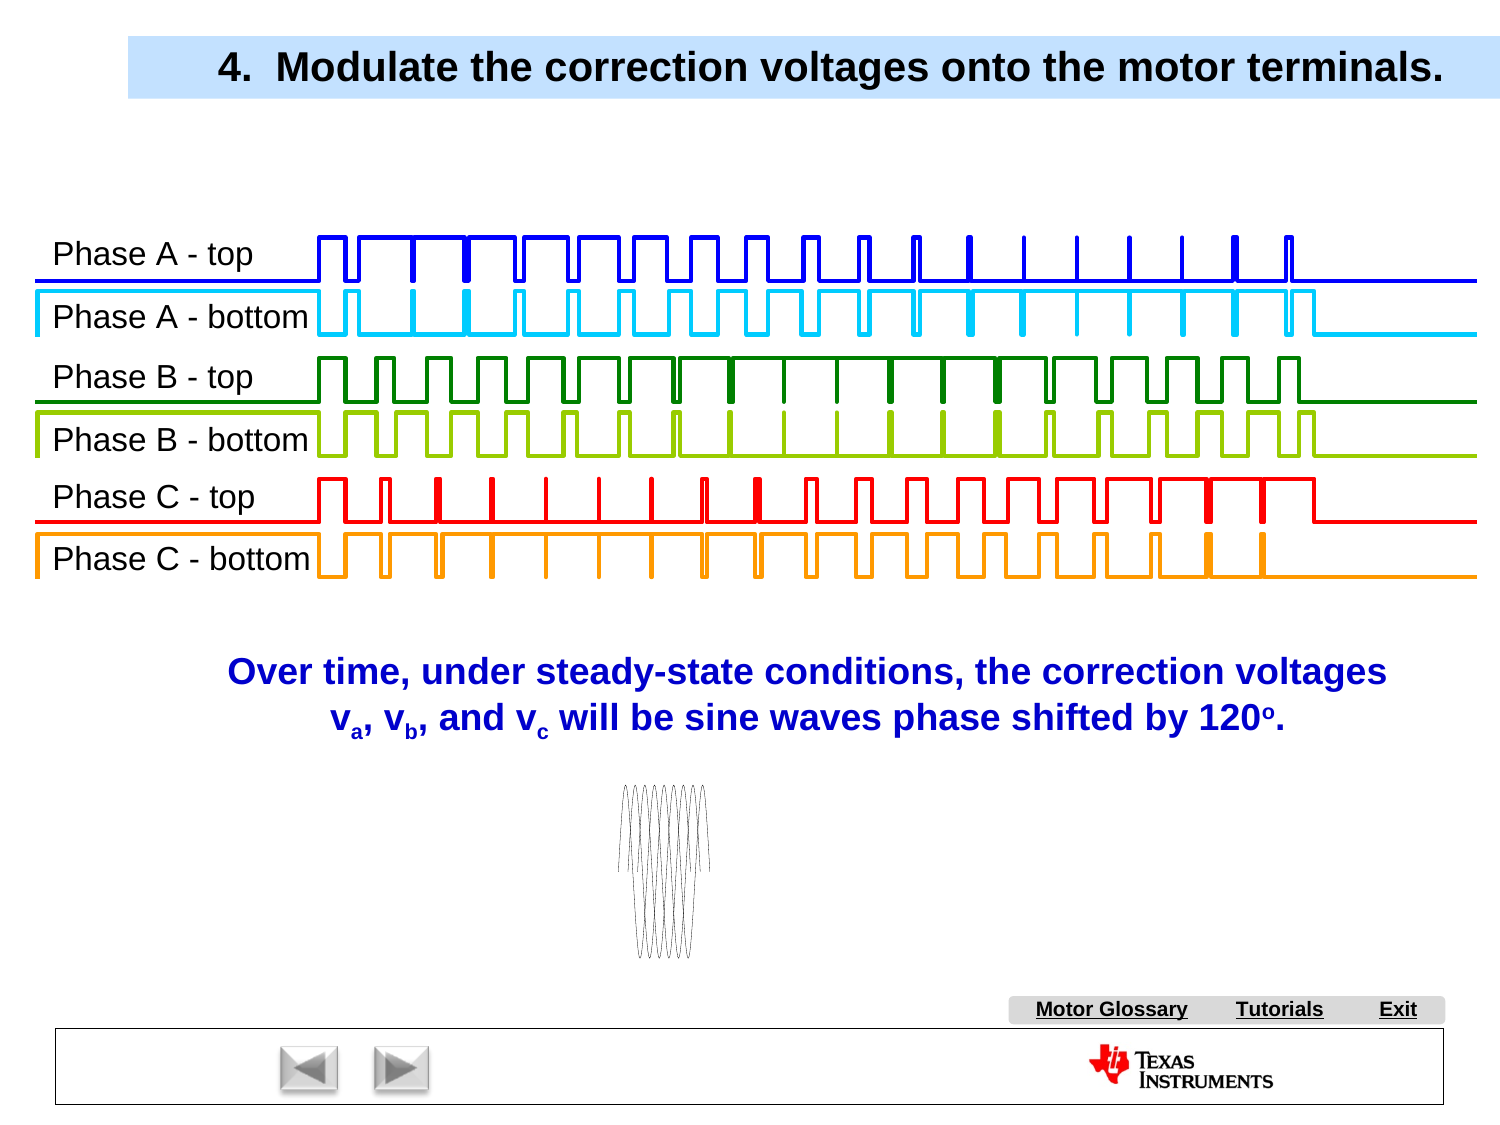

4. Modulate the correction voltages onto the motor terminals.
Phase A - top
Phase A - bottom
Phase B - top
Phase B - bottom
Phase C - top
Phase C - bottom
Over time, under steady-state conditions, the correction voltages
va, vb, and vc will be sine waves phase shifted by 120o.